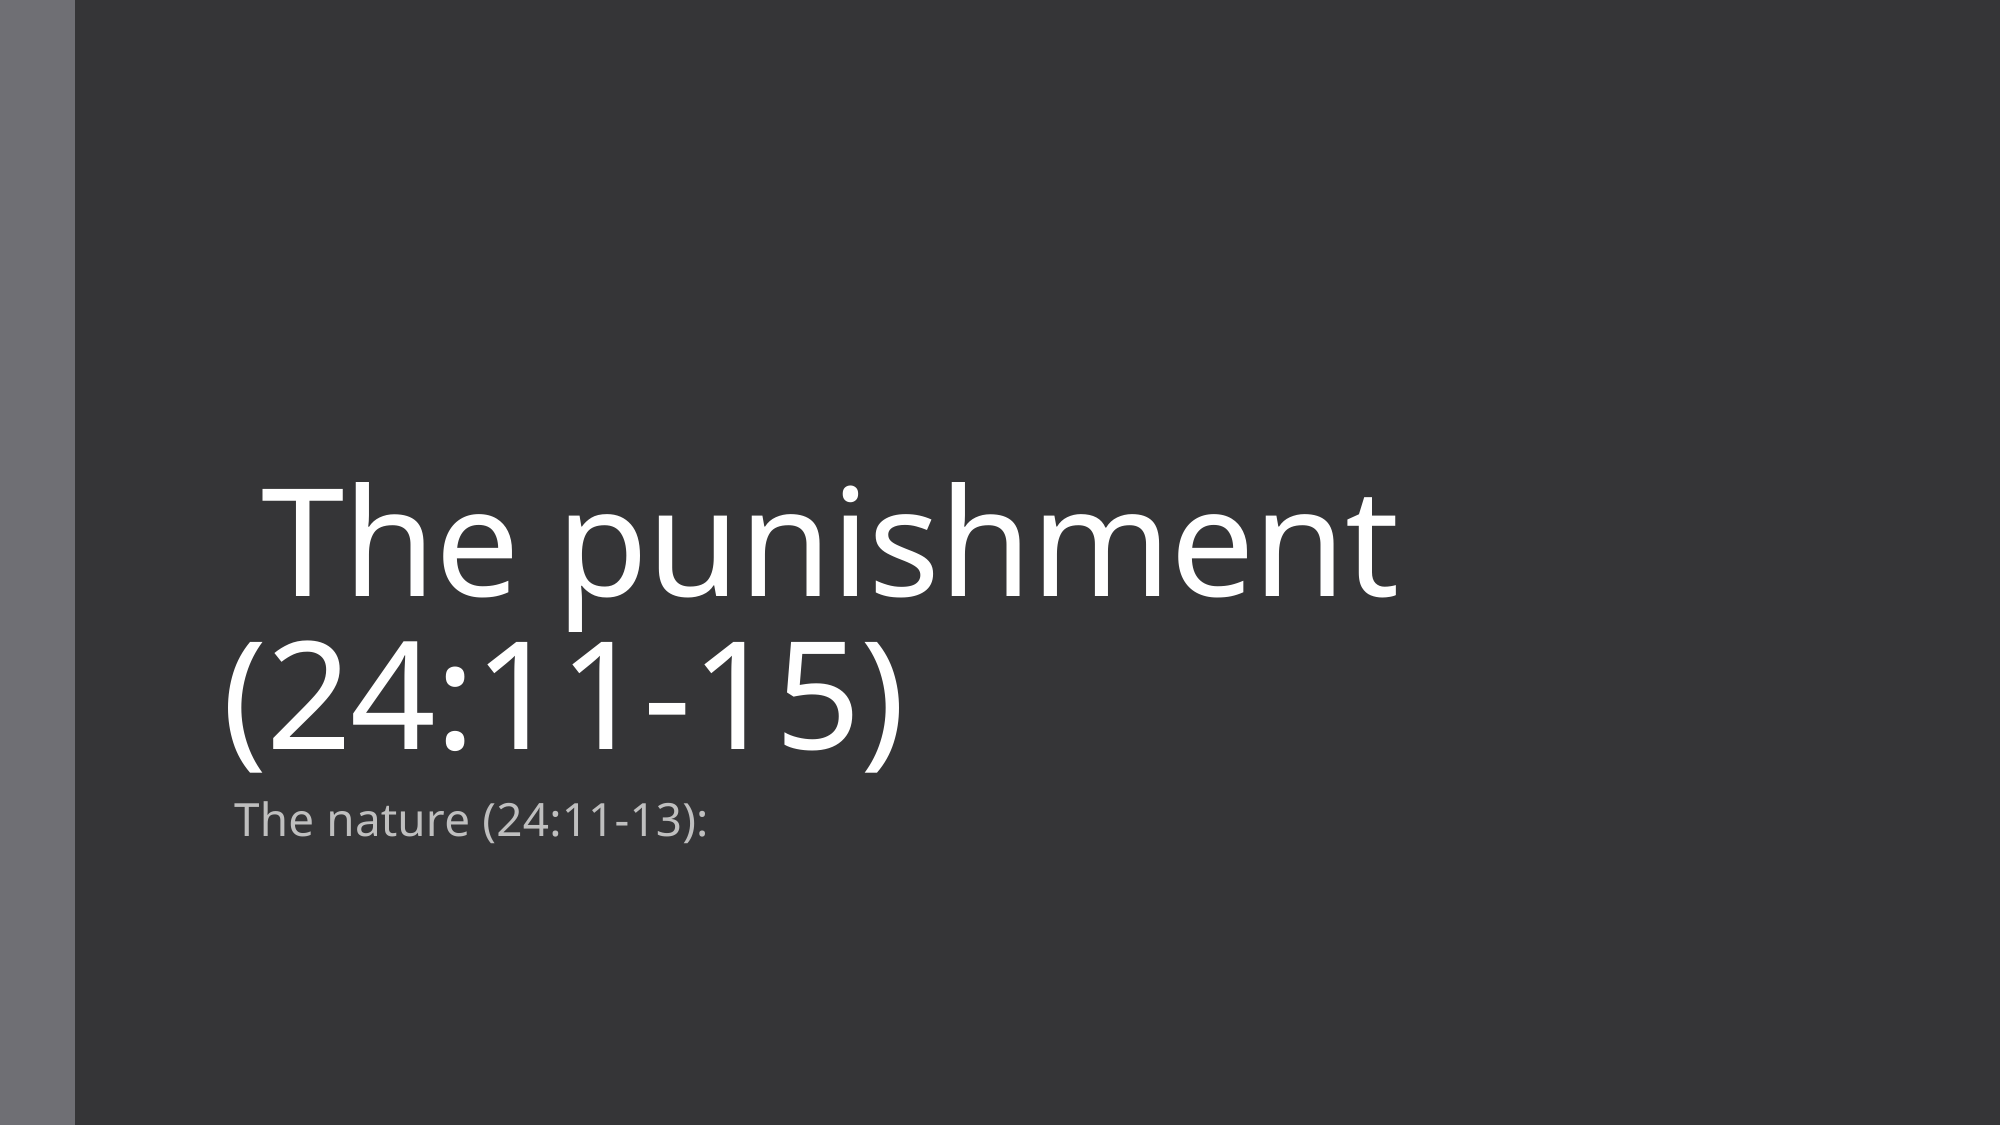

# The punishment (24:11-15)
 The nature (24:11-13):